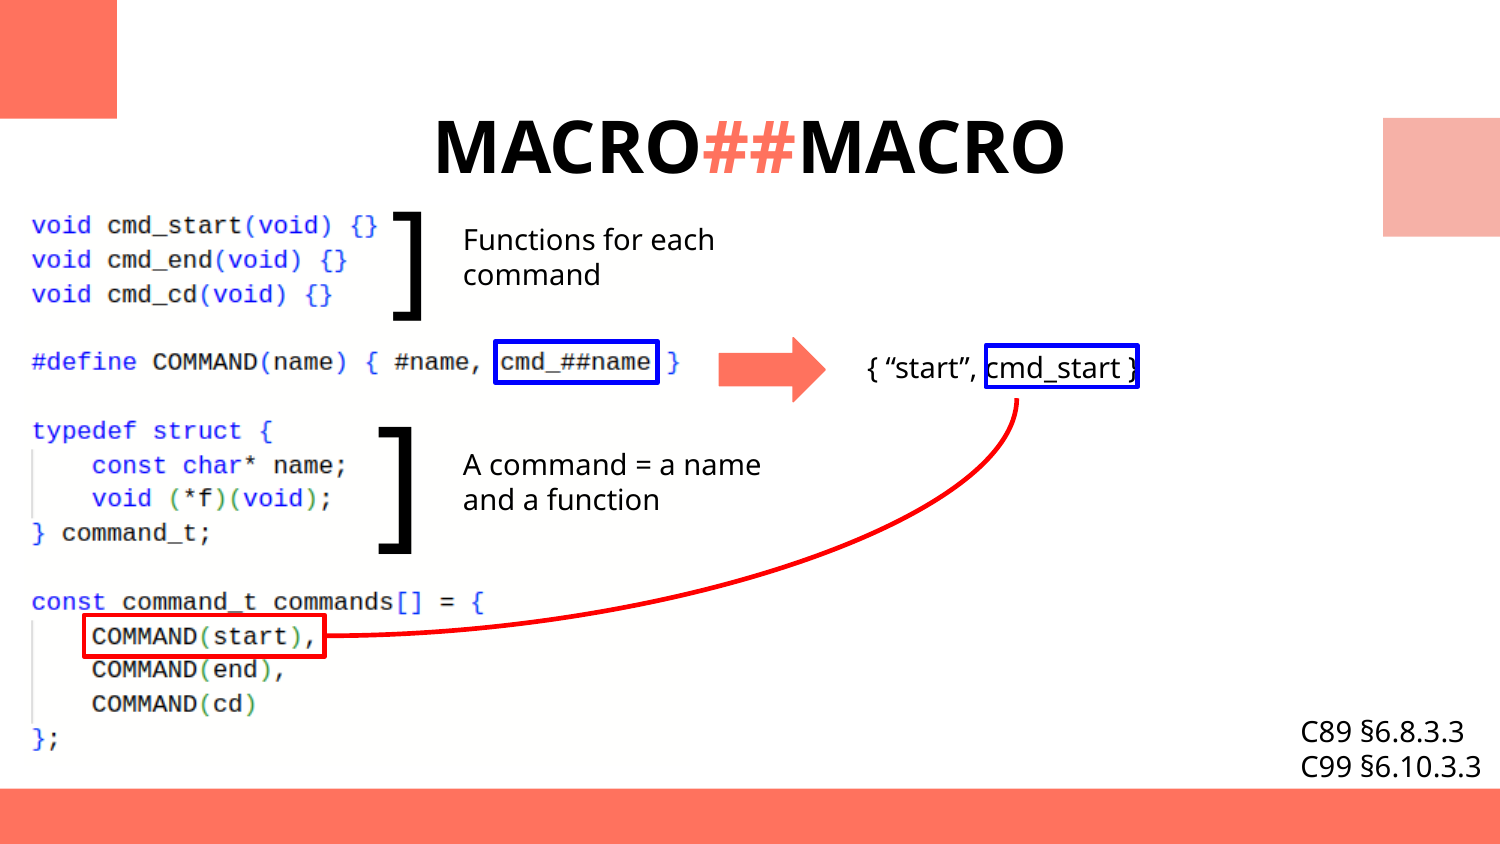

# MACRO##MACRO
]
Functions for each command
{ “start”, cmd_start }
]
A command = a name and a function
C89 §6.8.3.3
C99 §6.10.3.3